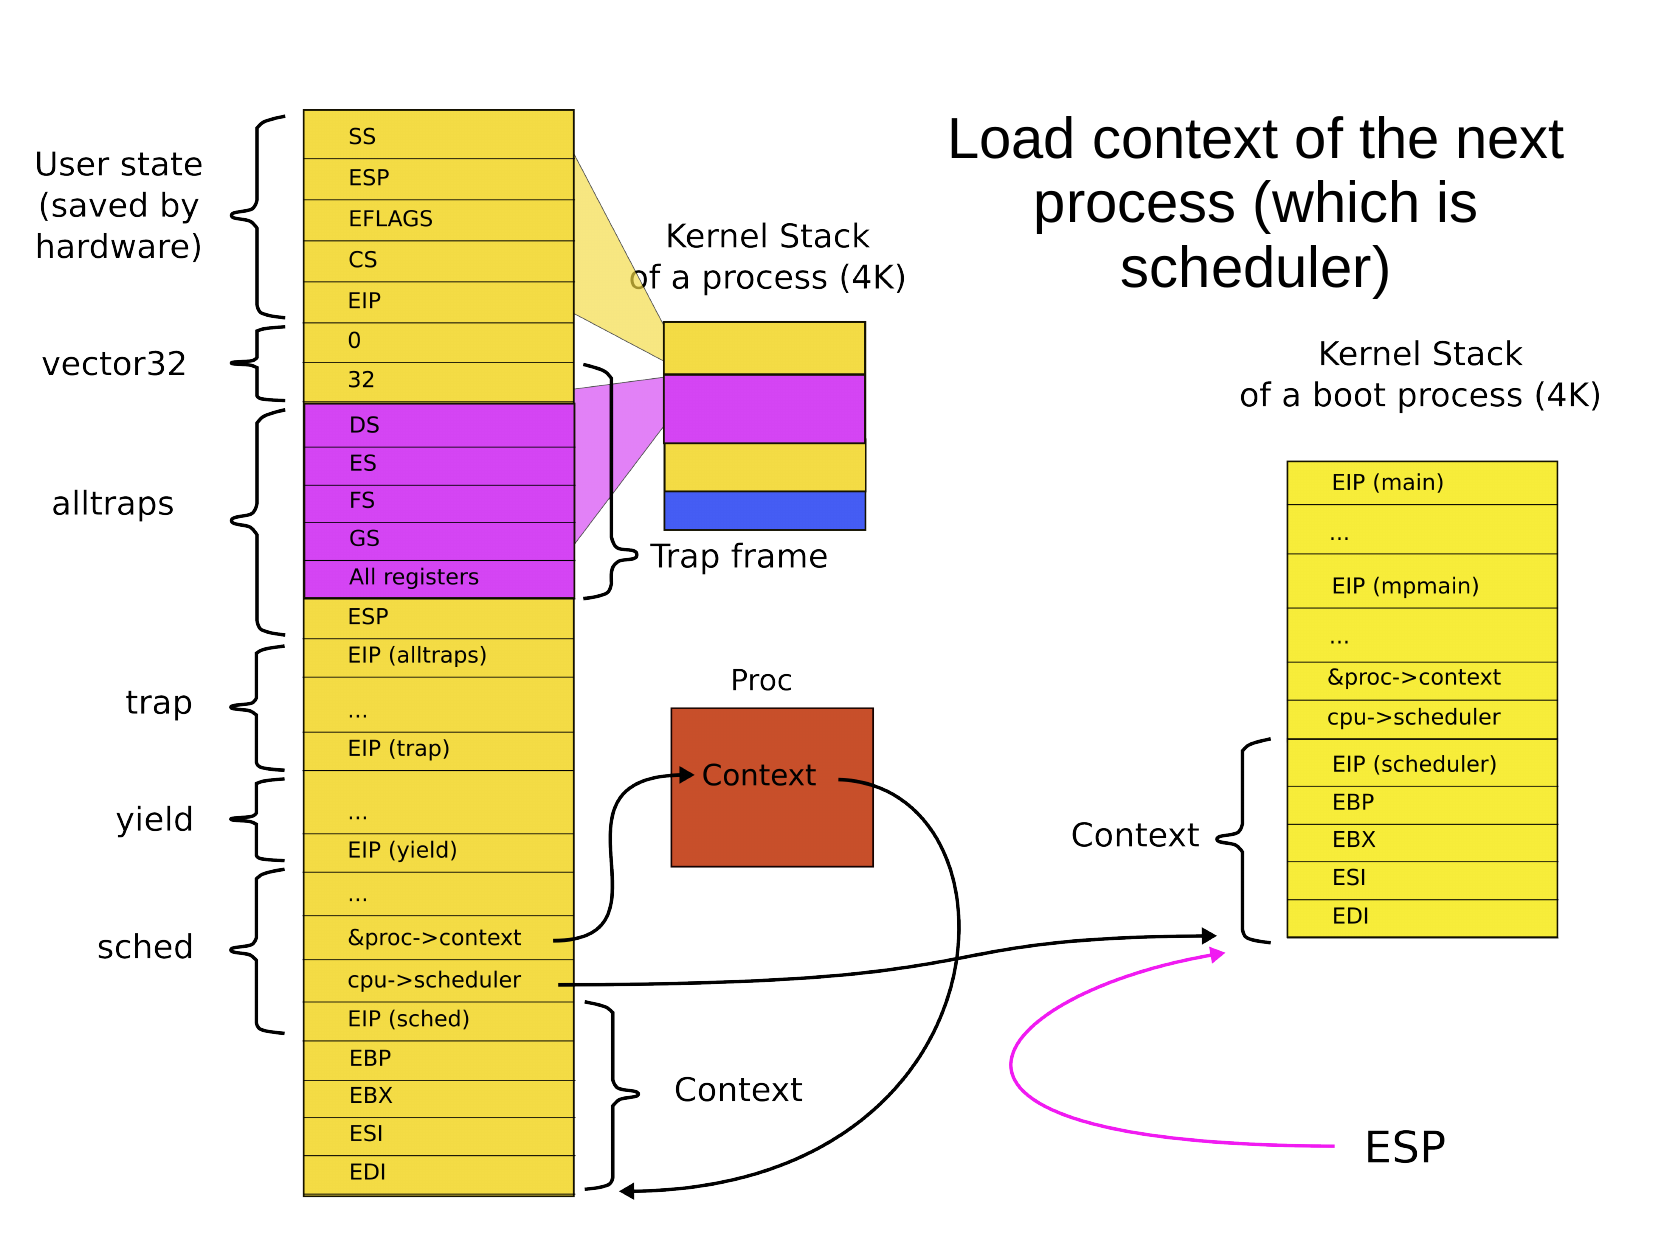

# Load context of the next process (which is scheduler)